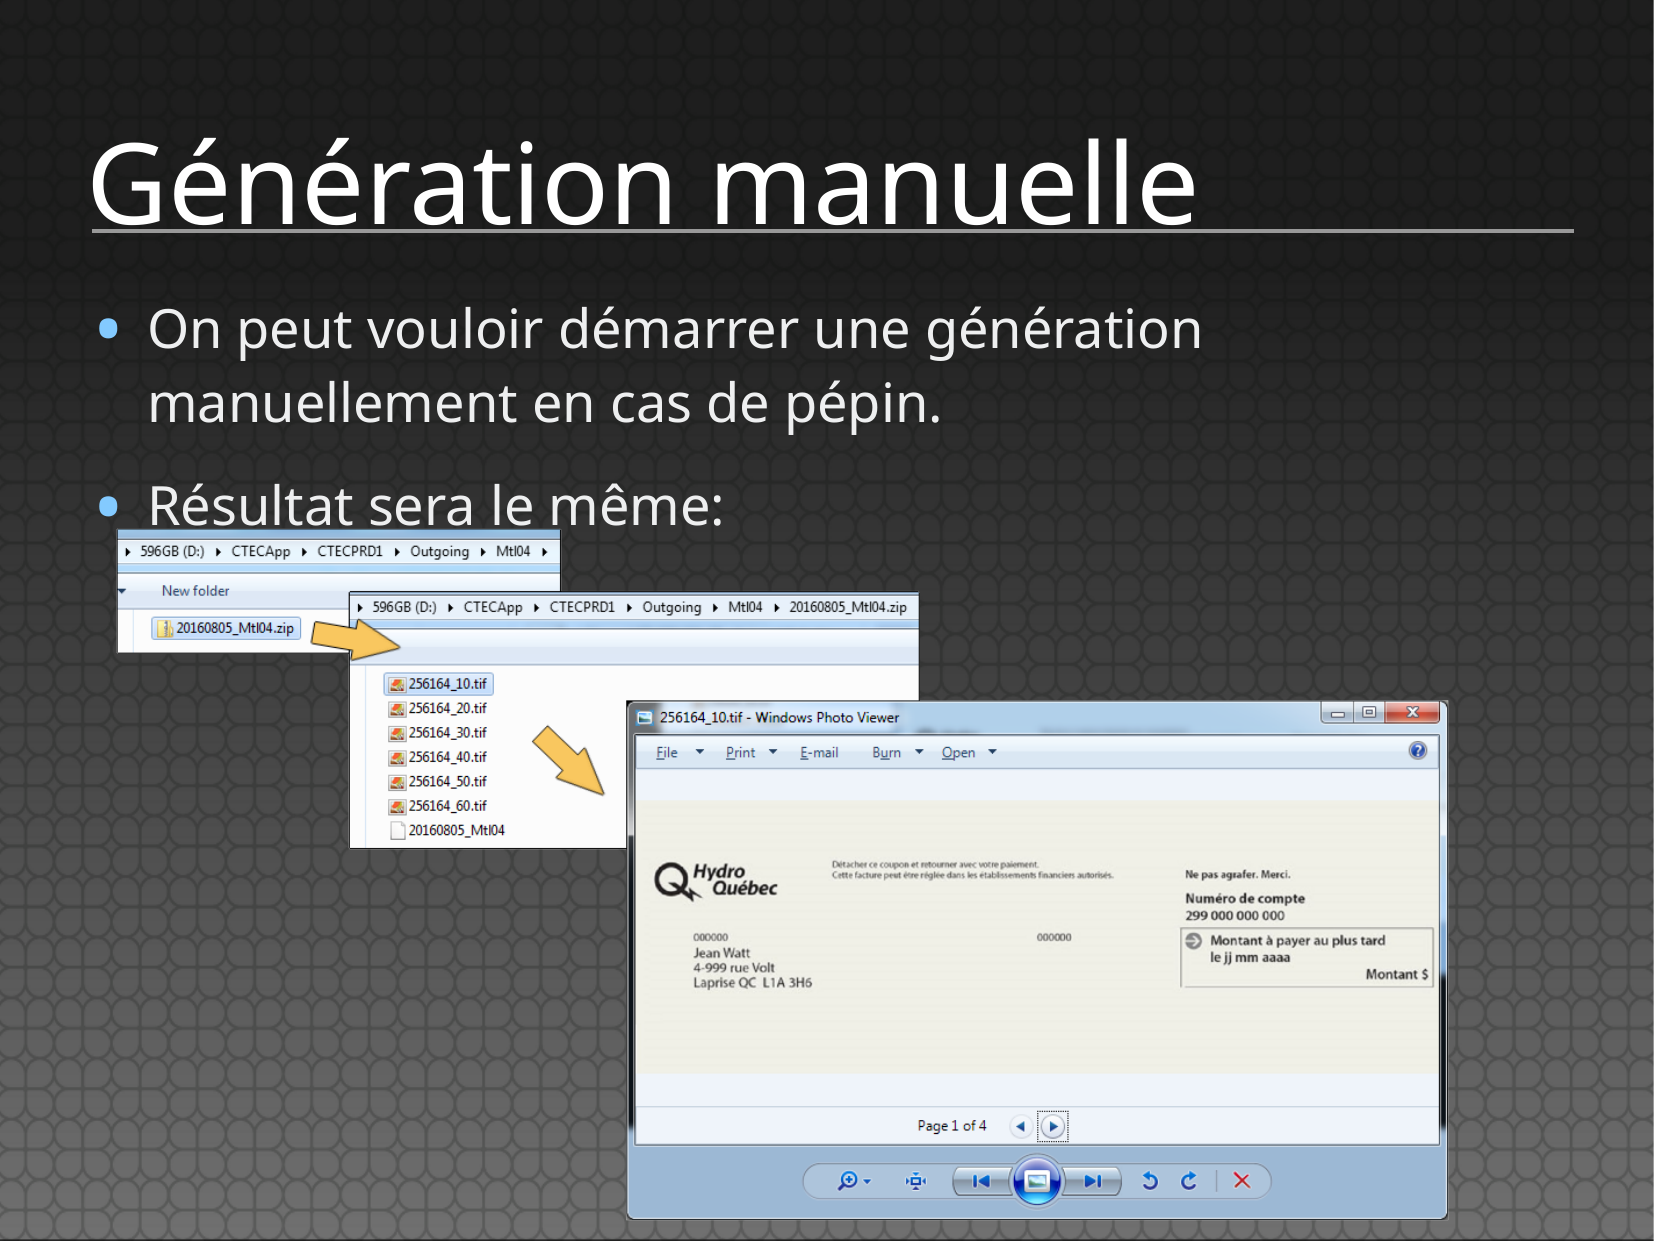

# Génération manuelle
On peut vouloir démarrer une génération manuellement en cas de pépin.
Résultat sera le même: